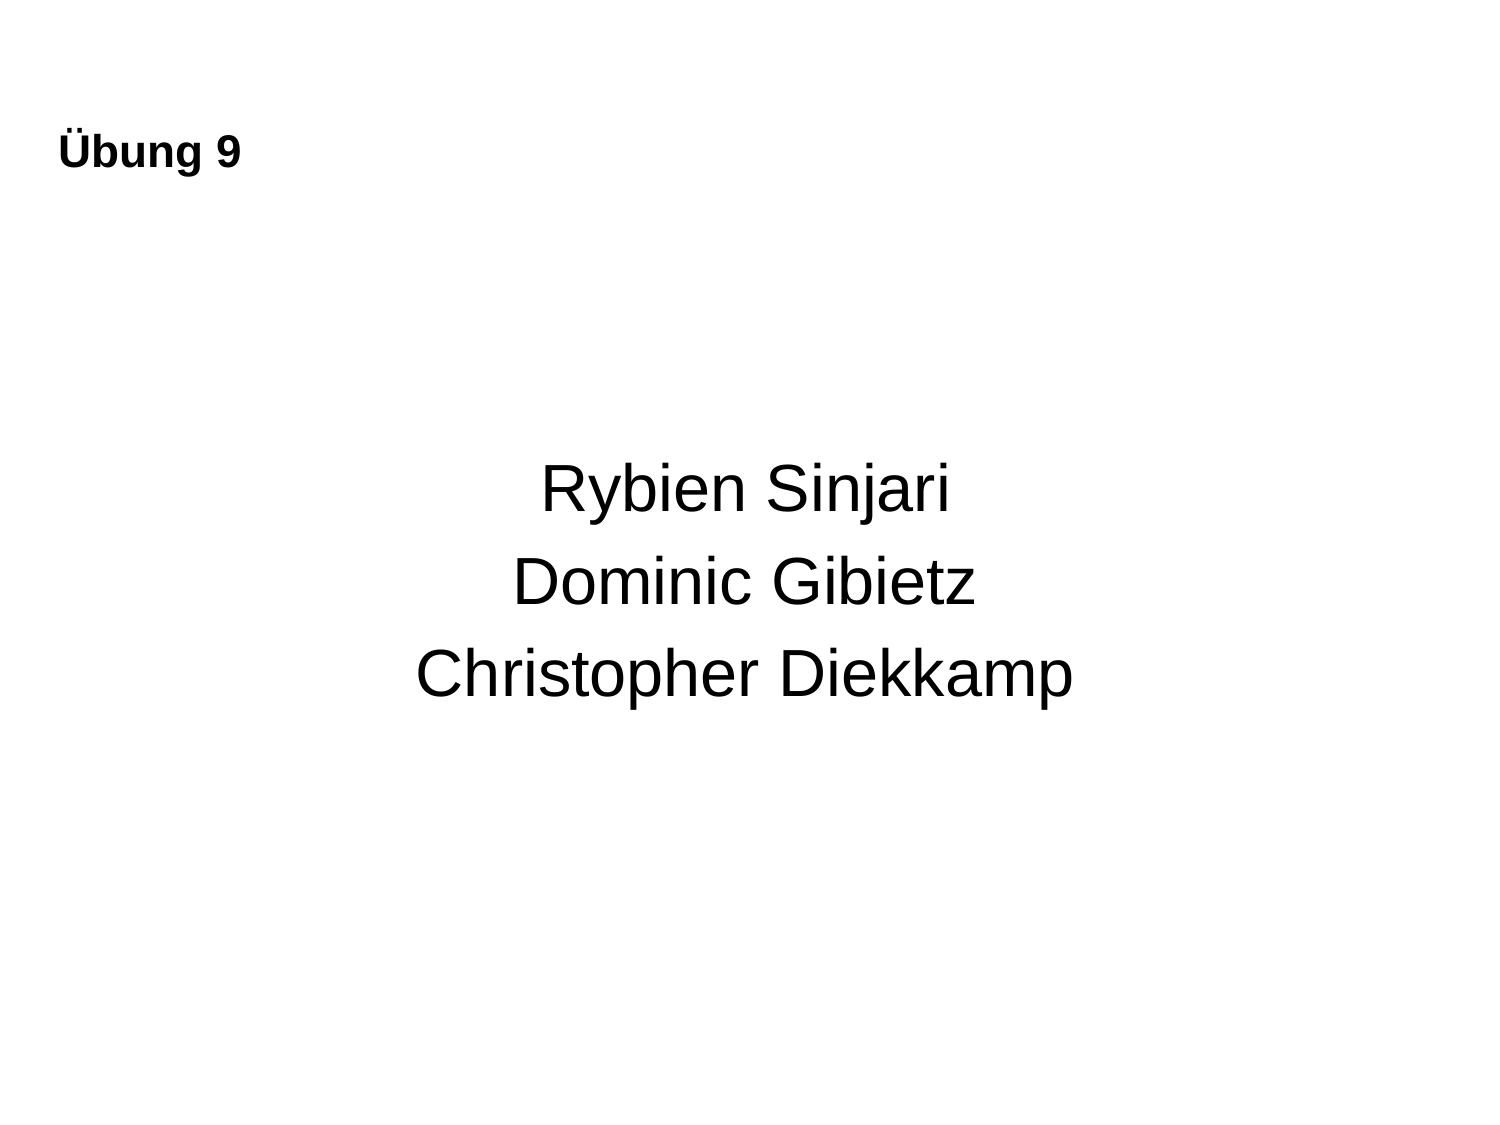

Übung 9
# Rybien Sinjari
Dominic Gibietz
Christopher Diekkamp